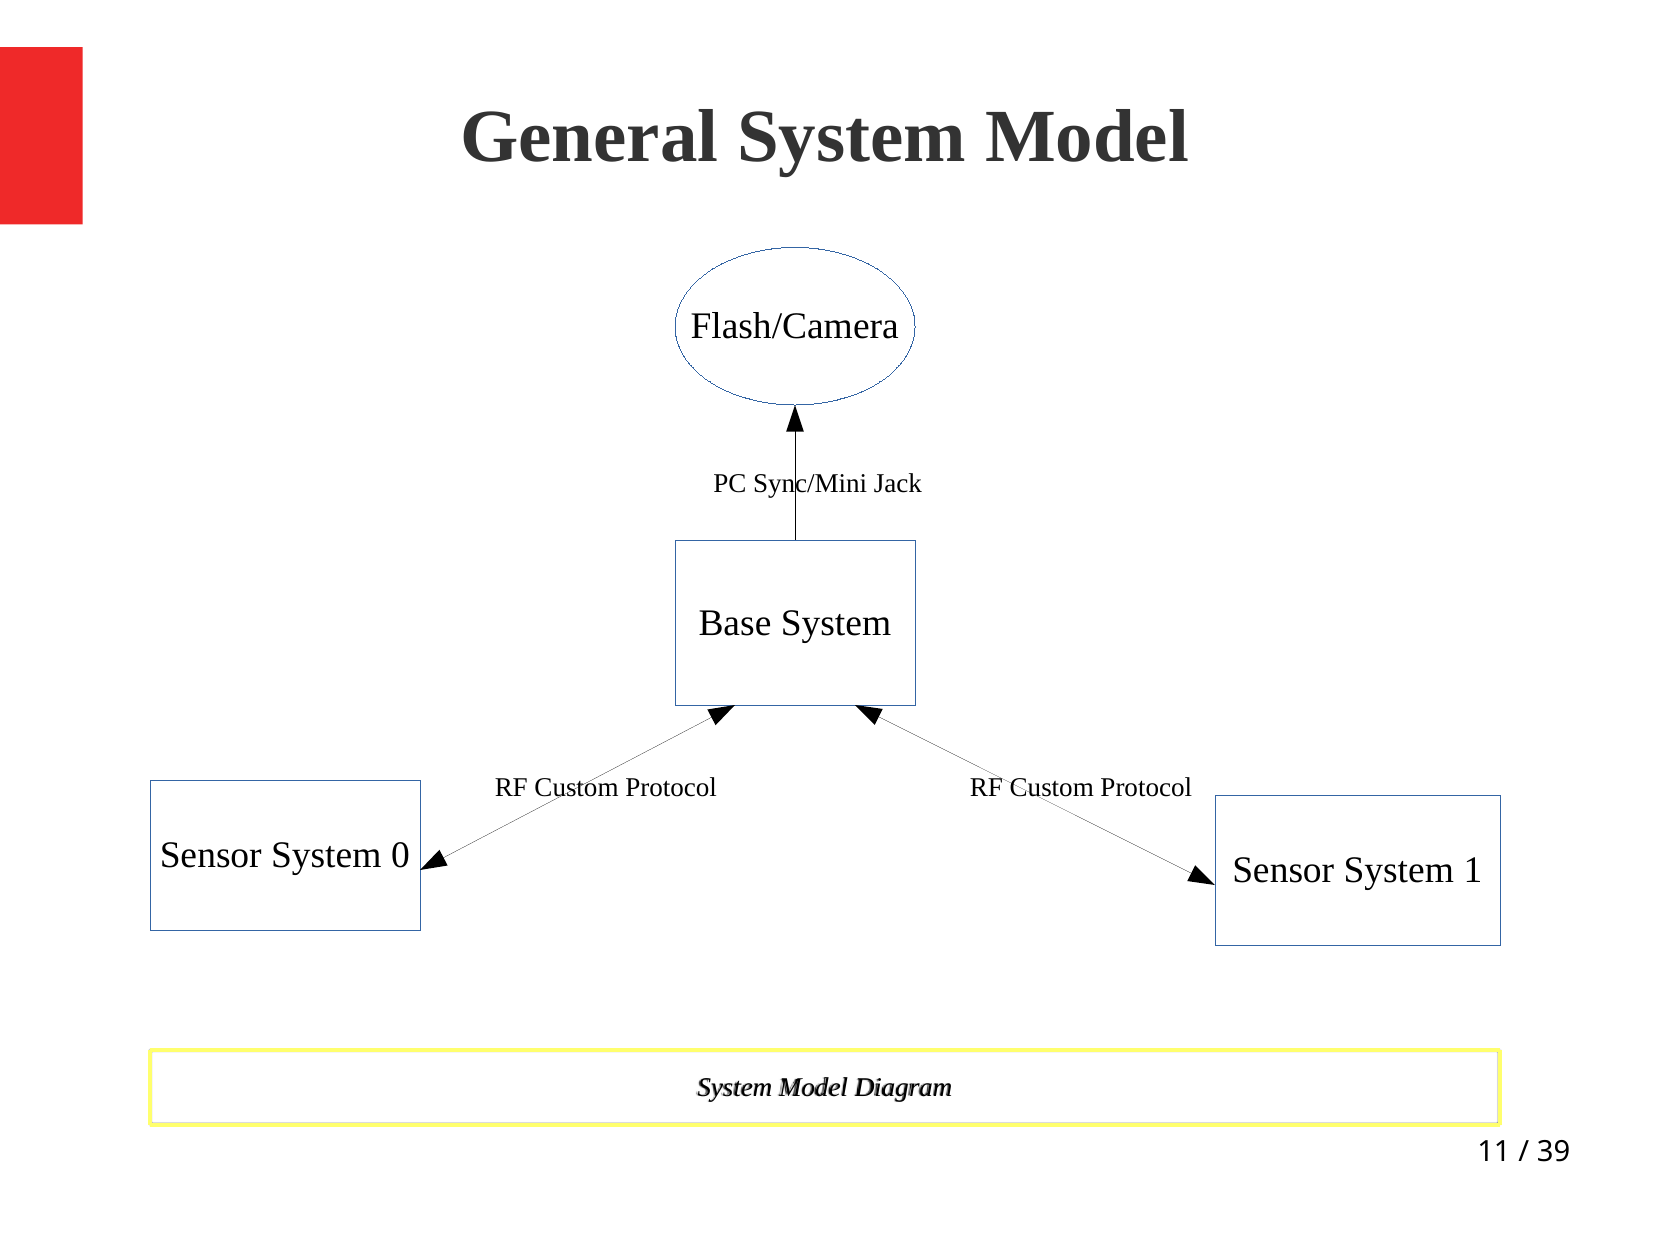

# General System Model
Flash/Camera
PC Sync/Mini Jack
Base System
RF Custom Protocol
RF Custom Protocol
Sensor System 0
Sensor System 1
System Model Diagram
11